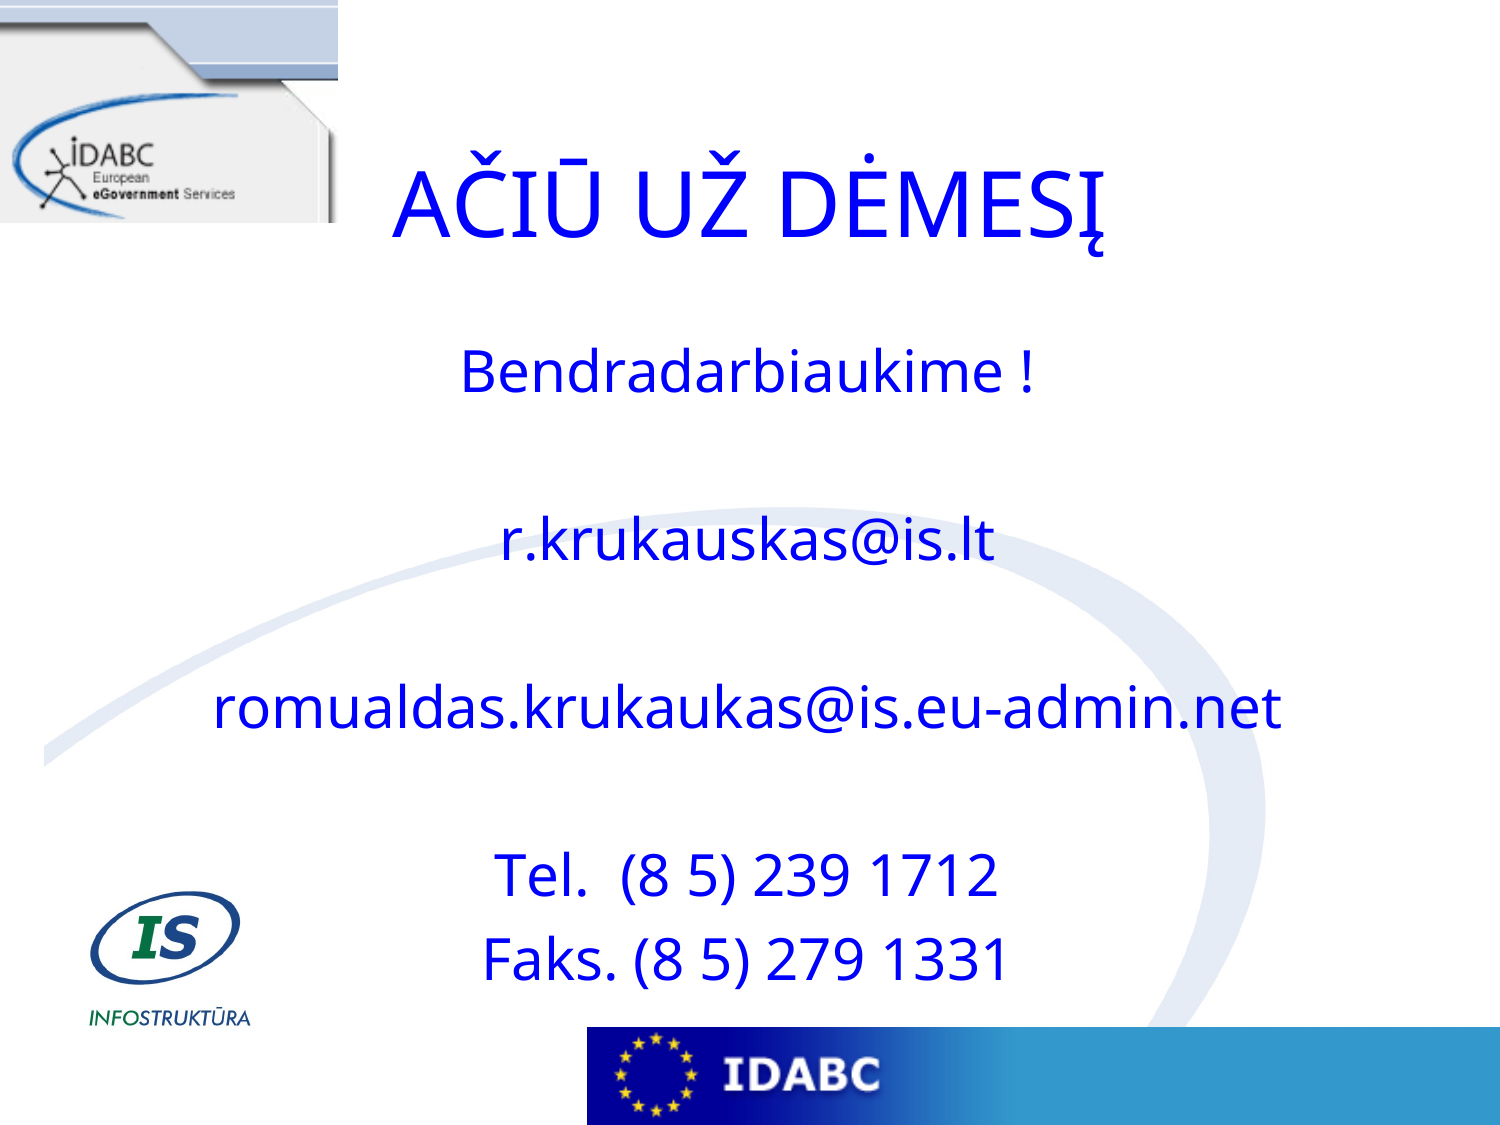

# AČIŪ UŽ DĖMESĮ
Bendradarbiaukime !
r.krukauskas@is.lt
romualdas.krukaukas@is.eu-admin.net
Tel. (8 5) 239 1712
Faks. (8 5) 279 1331